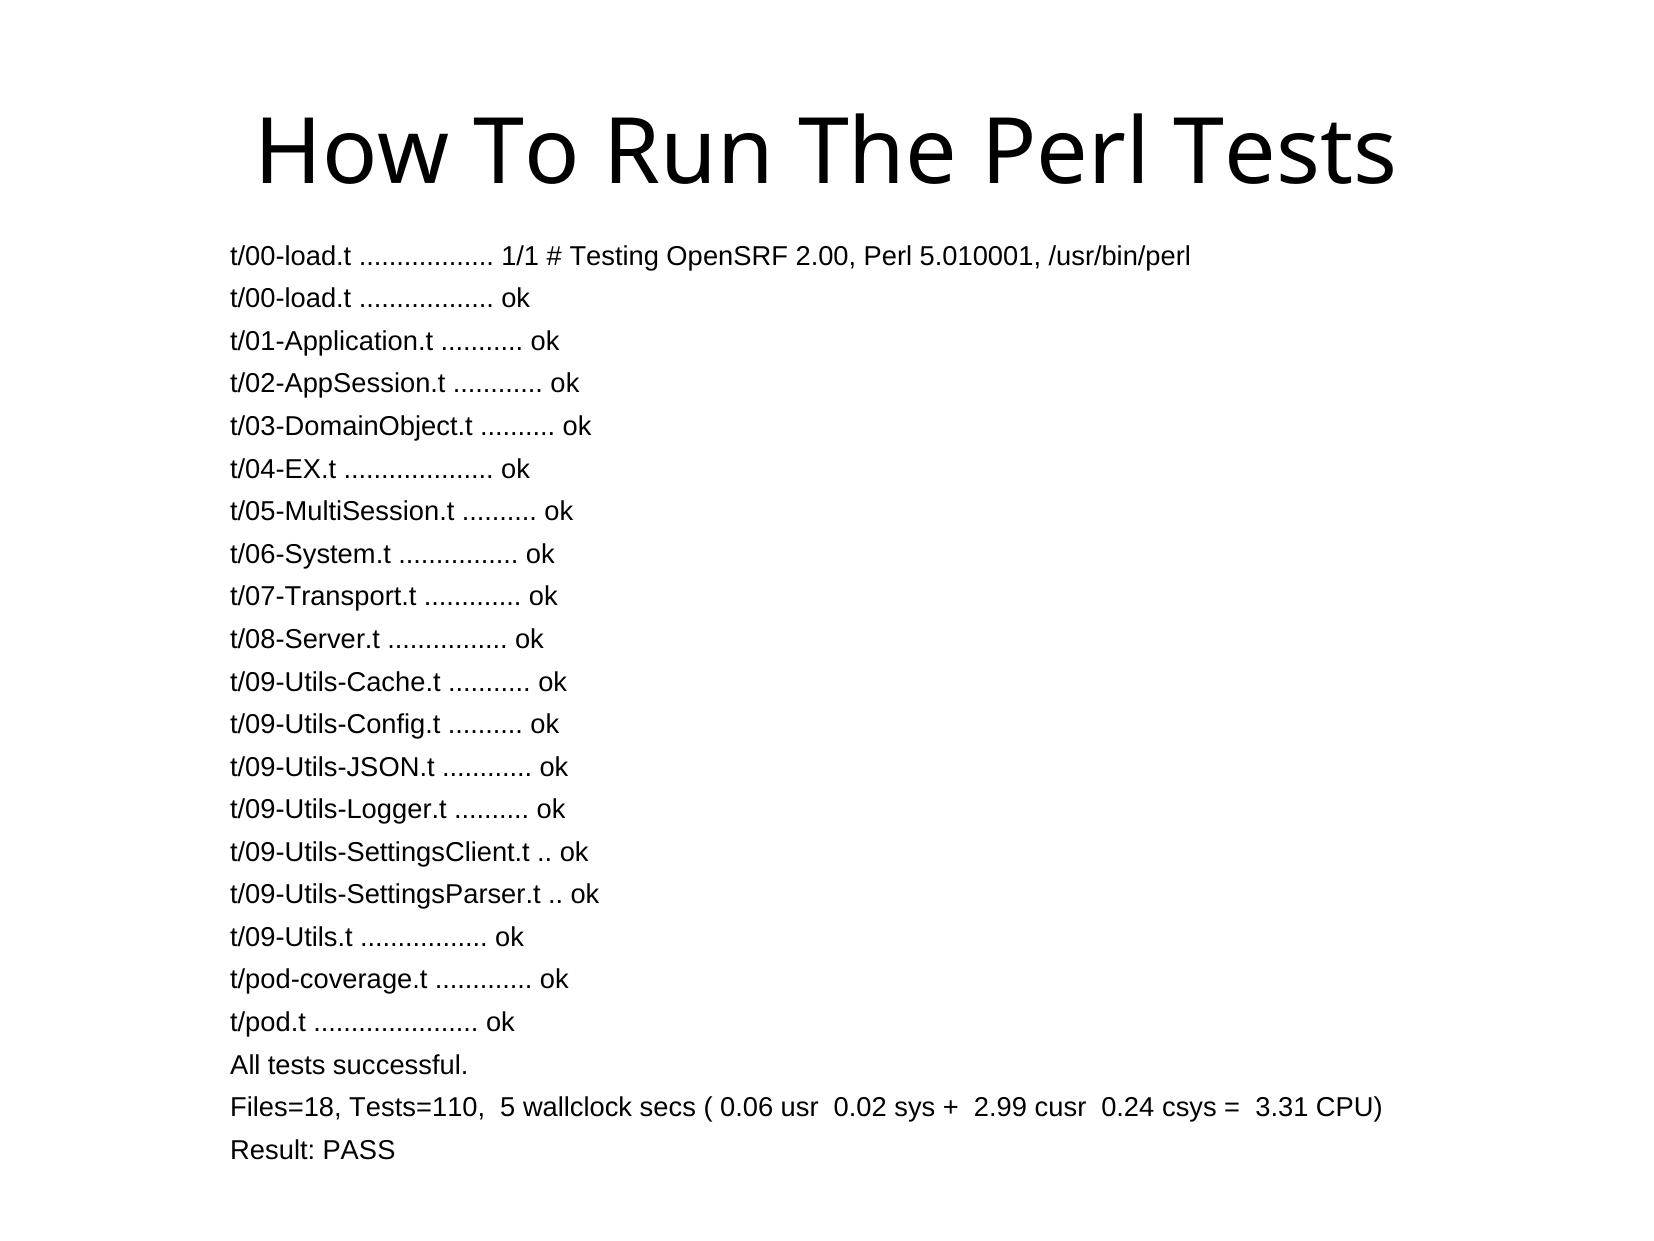

# How To Run The Perl Tests
t/00-load.t .................. 1/1 # Testing OpenSRF 2.00, Perl 5.010001, /usr/bin/perl
t/00-load.t .................. ok
t/01-Application.t ........... ok
t/02-AppSession.t ............ ok
t/03-DomainObject.t .......... ok
t/04-EX.t .................... ok
t/05-MultiSession.t .......... ok
t/06-System.t ................ ok
t/07-Transport.t ............. ok
t/08-Server.t ................ ok
t/09-Utils-Cache.t ........... ok
t/09-Utils-Config.t .......... ok
t/09-Utils-JSON.t ............ ok
t/09-Utils-Logger.t .......... ok
t/09-Utils-SettingsClient.t .. ok
t/09-Utils-SettingsParser.t .. ok
t/09-Utils.t ................. ok
t/pod-coverage.t ............. ok
t/pod.t ...................... ok
All tests successful.
Files=18, Tests=110, 5 wallclock secs ( 0.06 usr 0.02 sys + 2.99 cusr 0.24 csys = 3.31 CPU)
Result: PASS